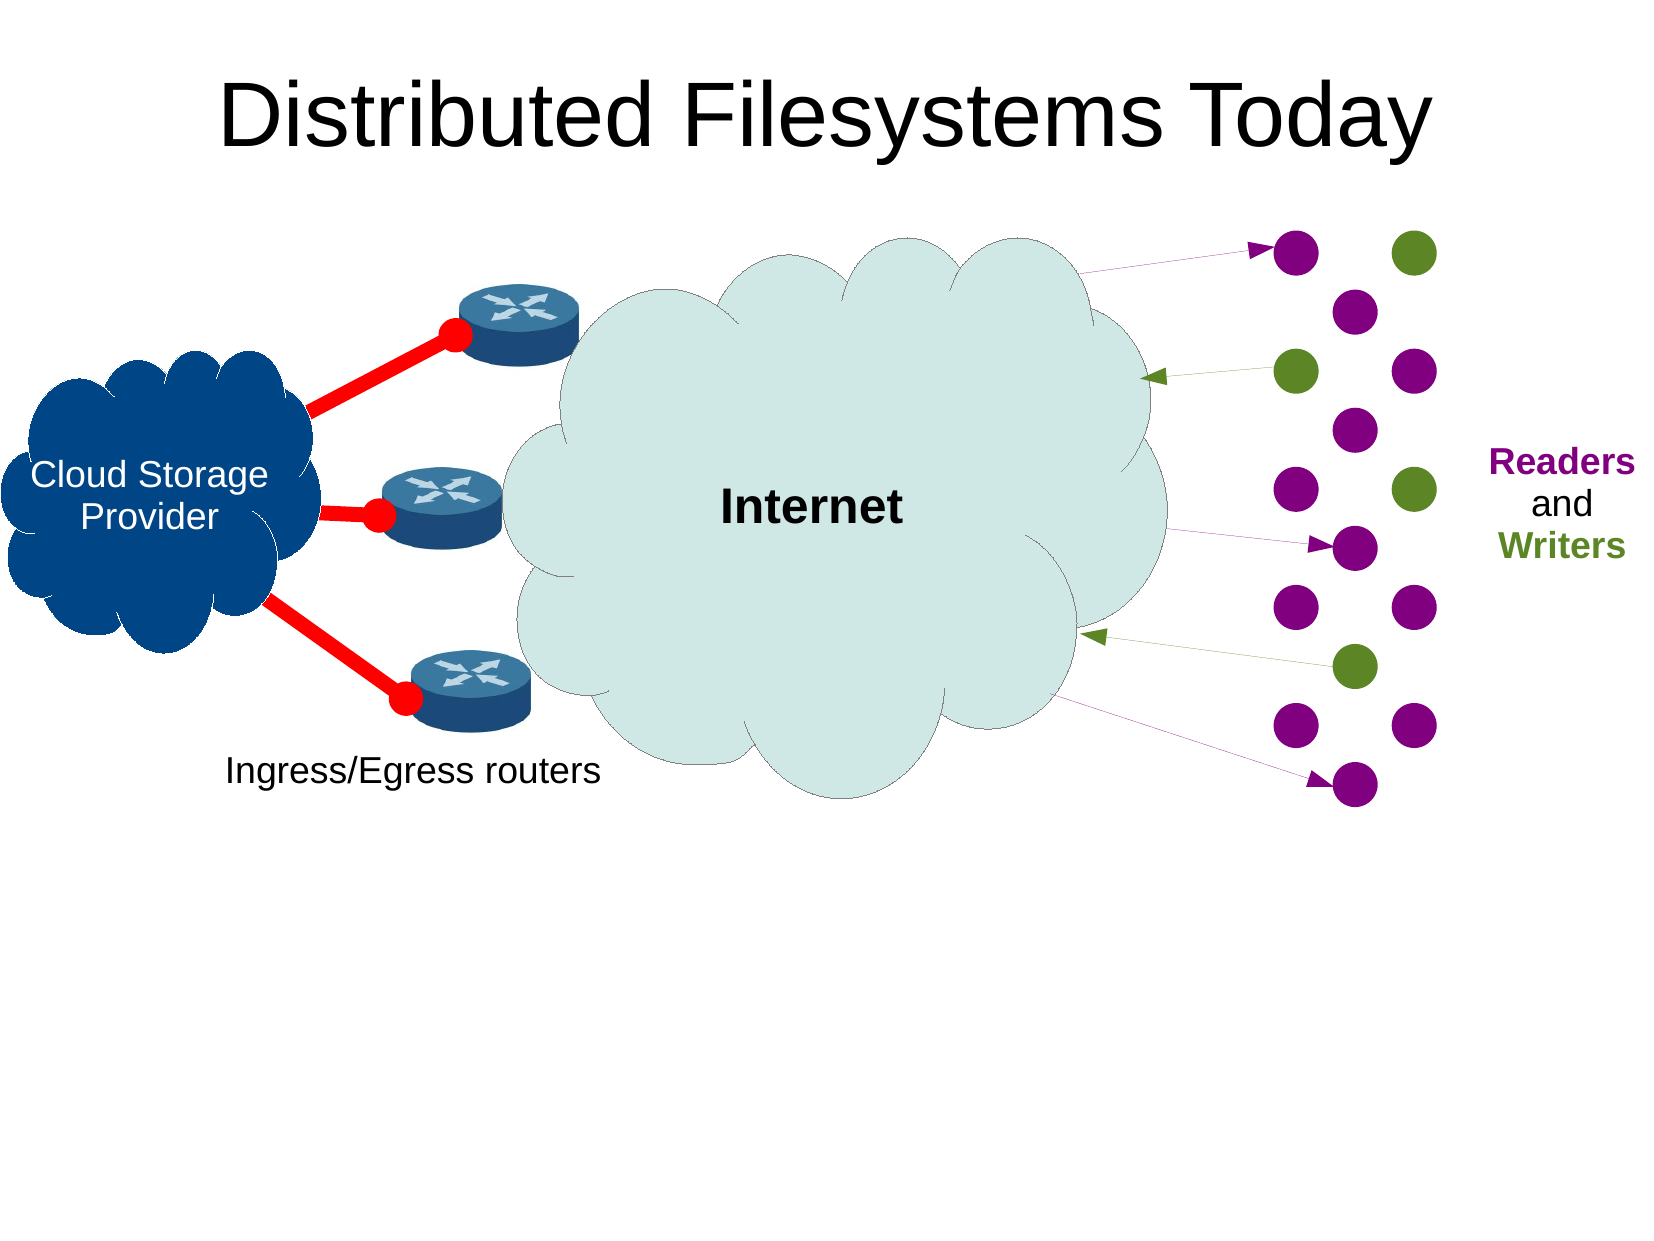

# Distributed Filesystems Today
Internet
Cloud Storage
Provider
Readers
and
Writers
Ingress/Egress routers